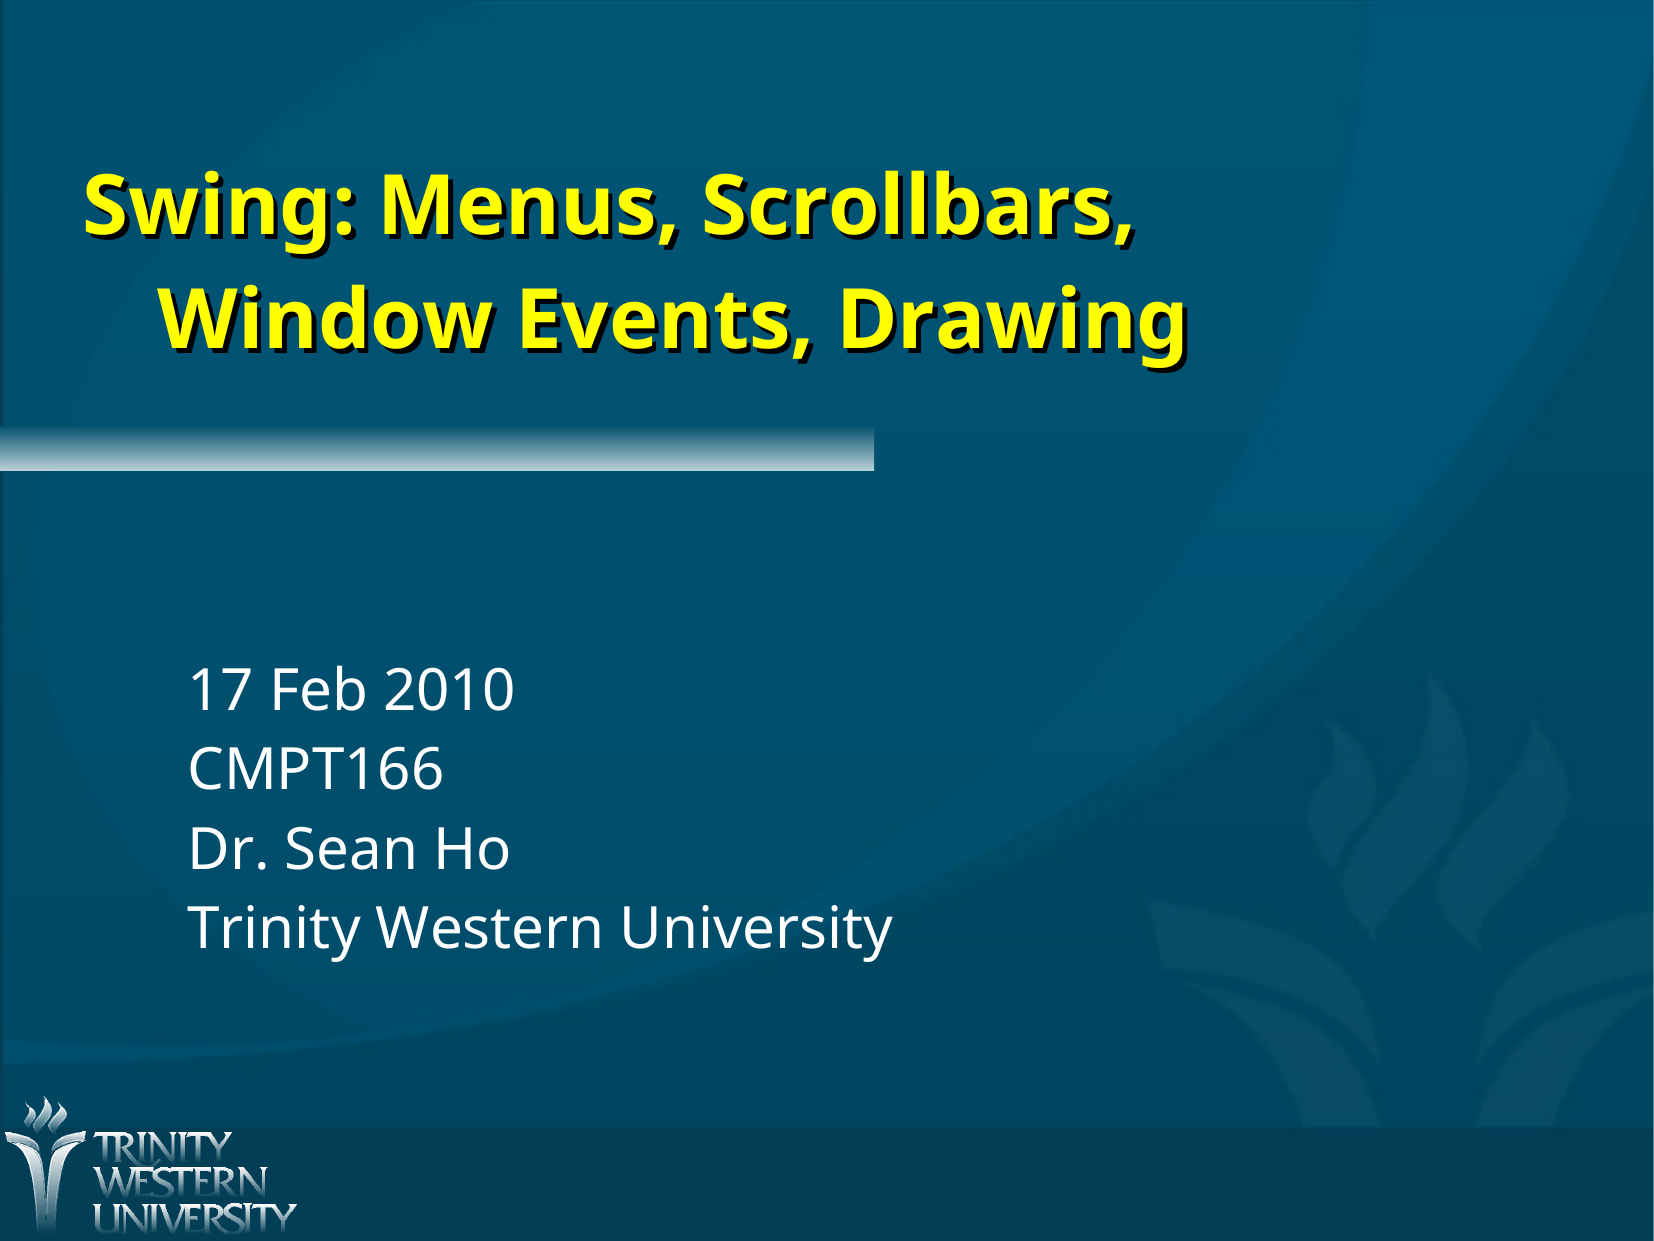

# Swing: Menus, Scrollbars, Window Events, Drawing
17 Feb 2010
CMPT166
Dr. Sean Ho
Trinity Western University